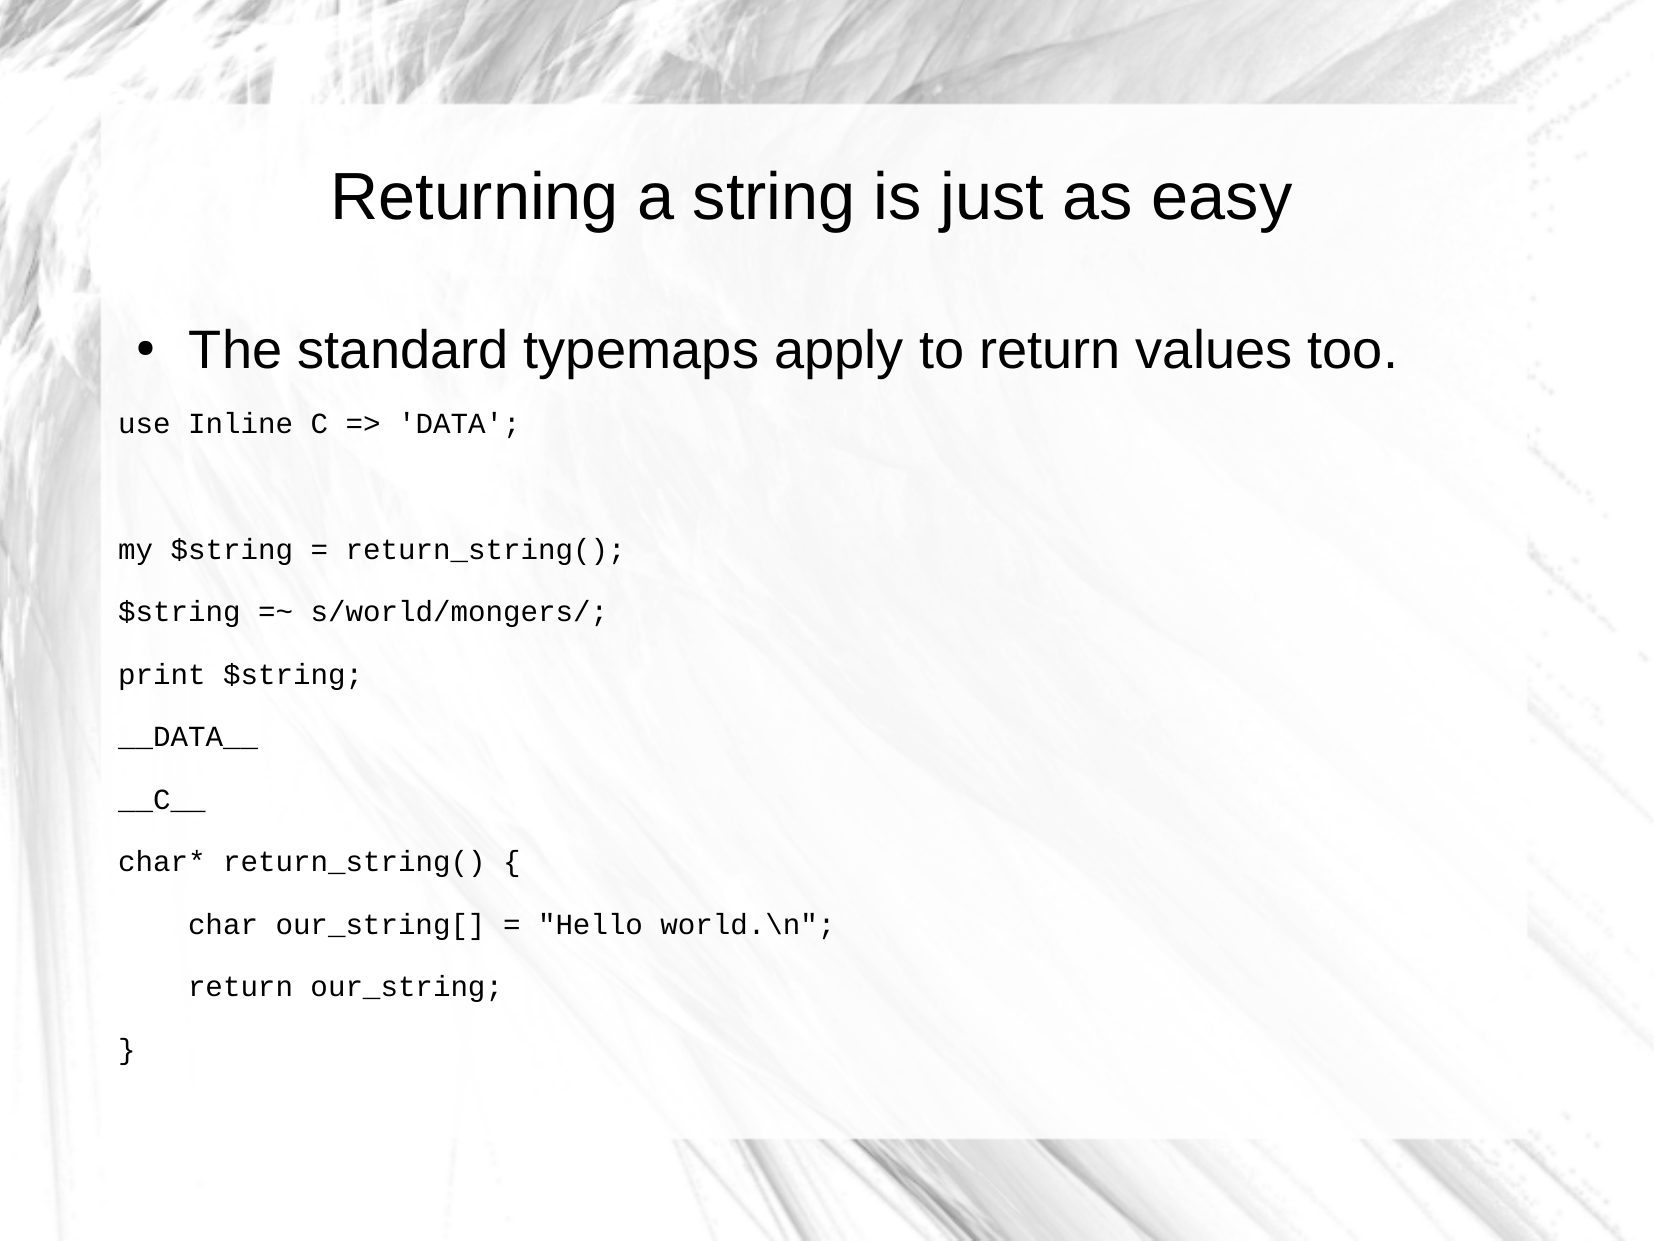

# Returning a string is just as easy
The standard typemaps apply to return values too.
use Inline C => 'DATA';
my $string = return_string();
$string =~ s/world/mongers/;
print $string;
__DATA__
__C__
char* return_string() {
 char our_string[] = "Hello world.\n";
 return our_string;
}